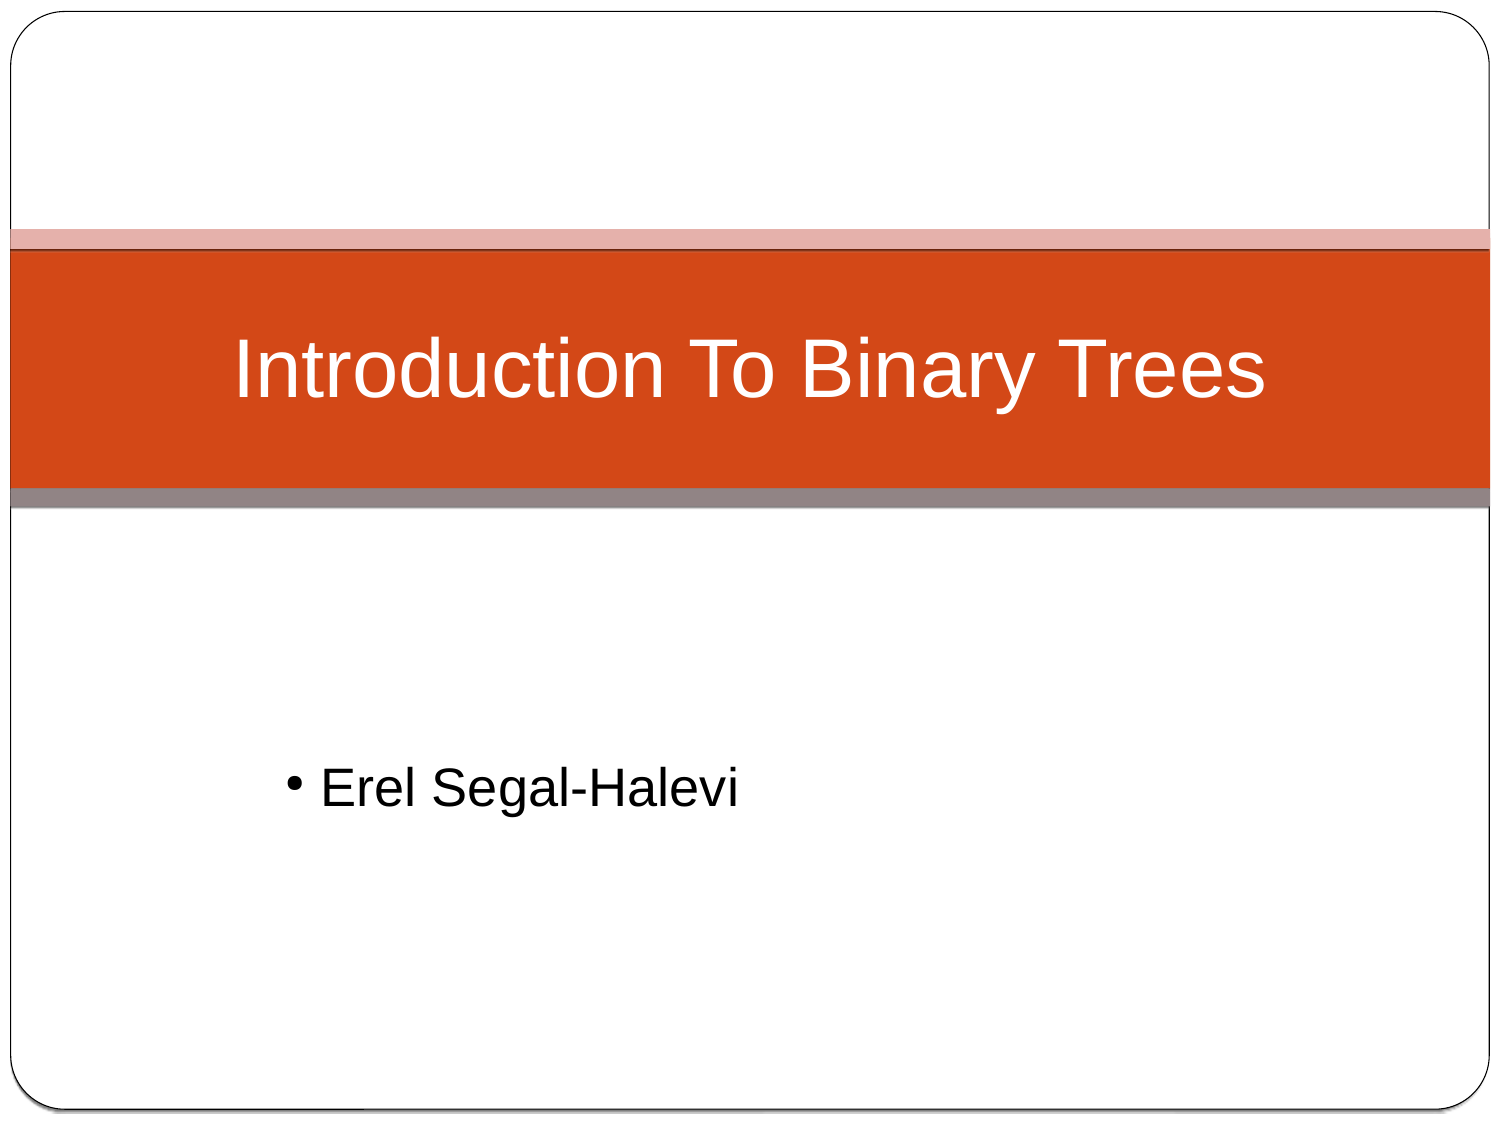

# Introduction To Binary Trees
Erel Segal-Halevi